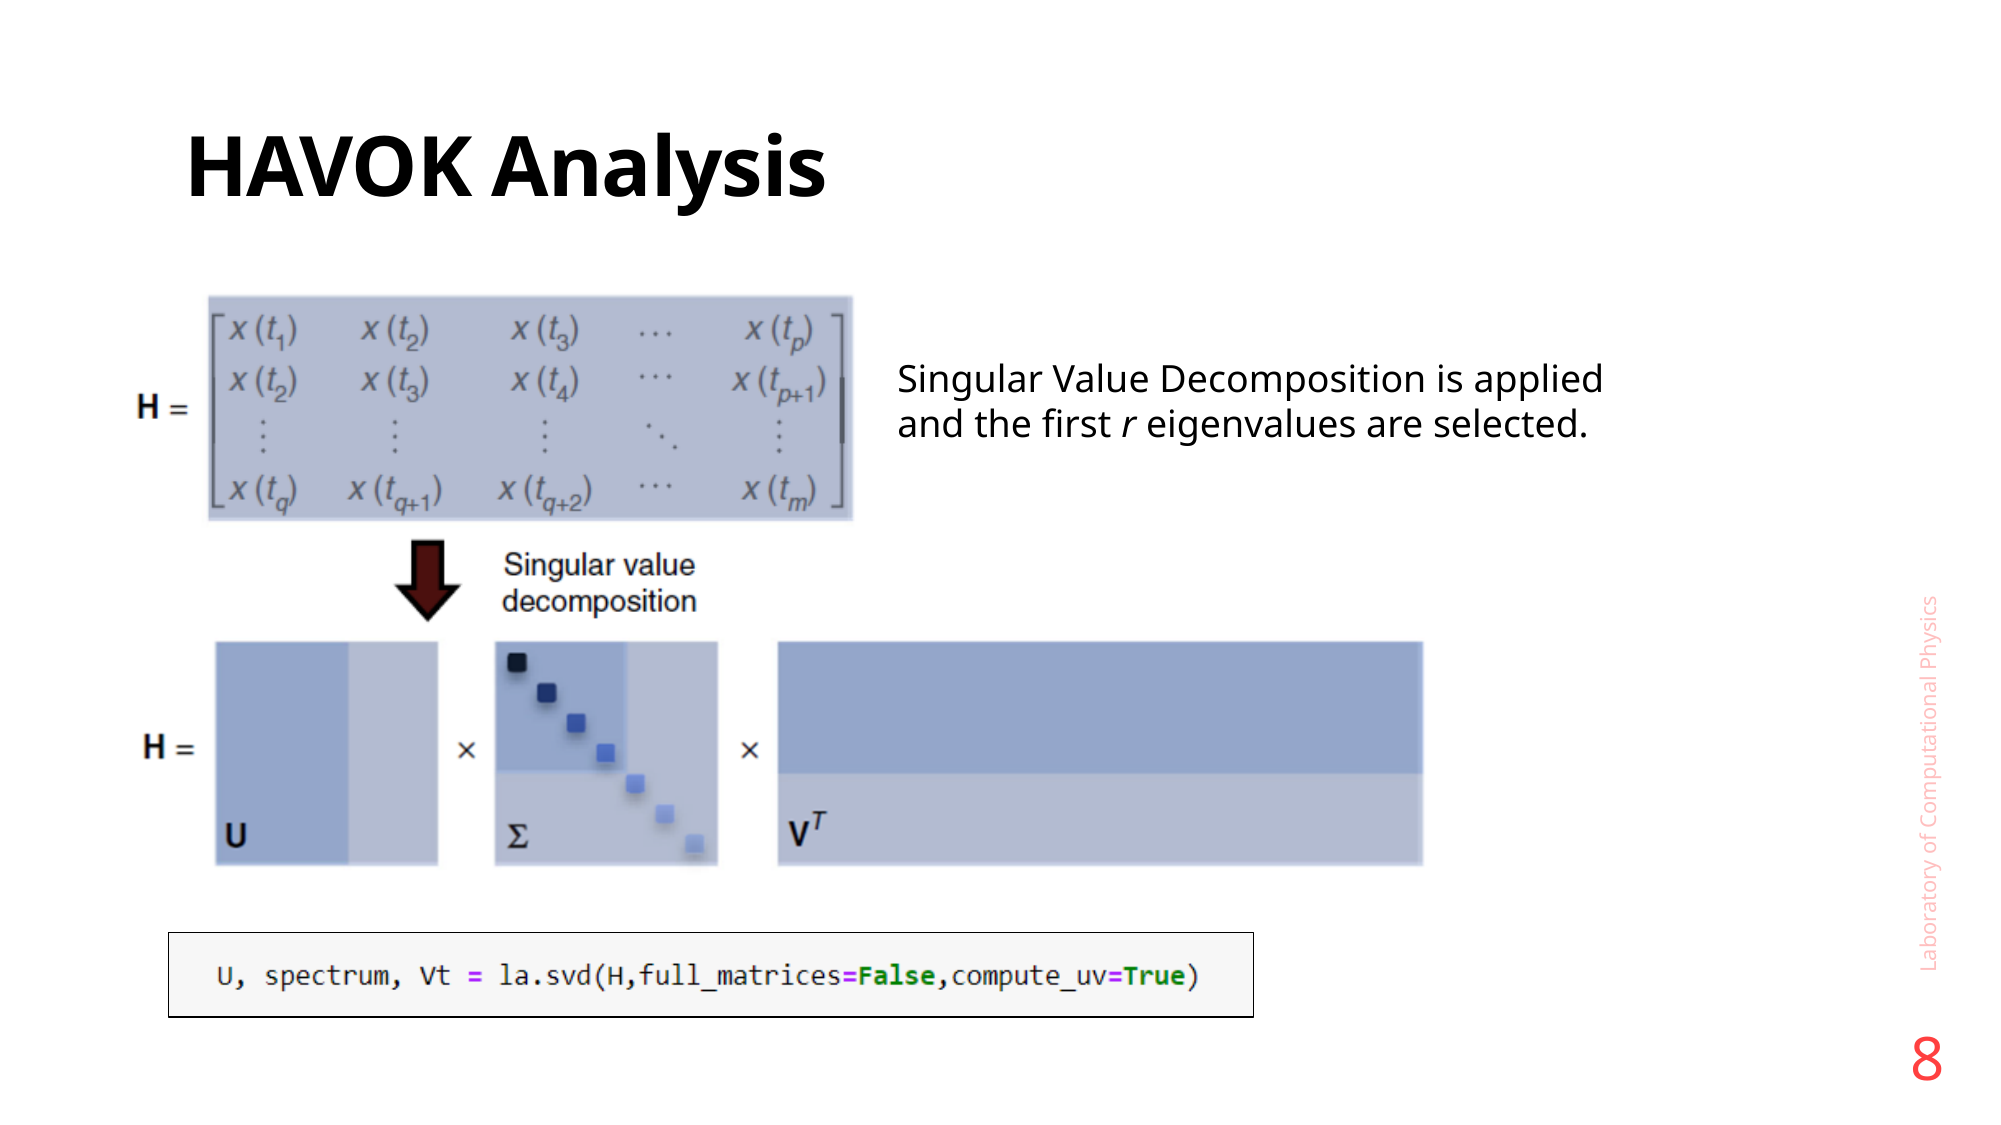

# HAVOK Analysis
Singular Value Decomposition is applied and the first r eigenvalues are selected.
Laboratory of Computational Physics
8